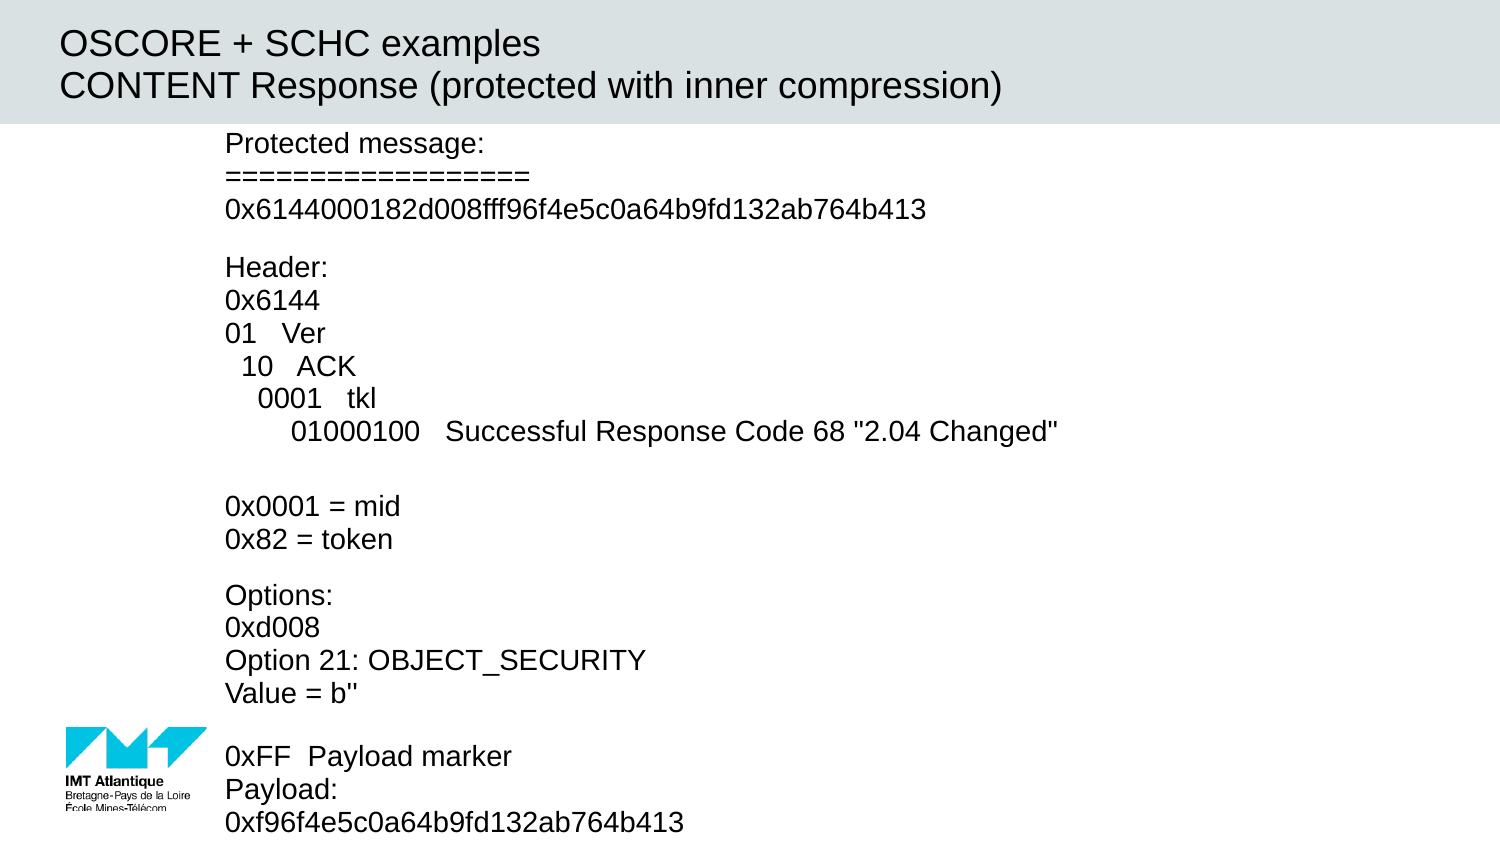

OSCORE + SCHC examples
CONTENT Response (protected with inner compression)
Protected message:
==================
0x6144000182d008fff96f4e5c0a64b9fd132ab764b413
Header:
0x6144
01 Ver
 10 ACK
 0001 tkl
 01000100 Successful Response Code 68 "2.04 Changed"
0x0001 = mid
0x82 = token
Options:
0xd008
Option 21: OBJECT_SECURITY
Value = b''
0xFF Payload marker
Payload:
0xf96f4e5c0a64b9fd132ab764b413